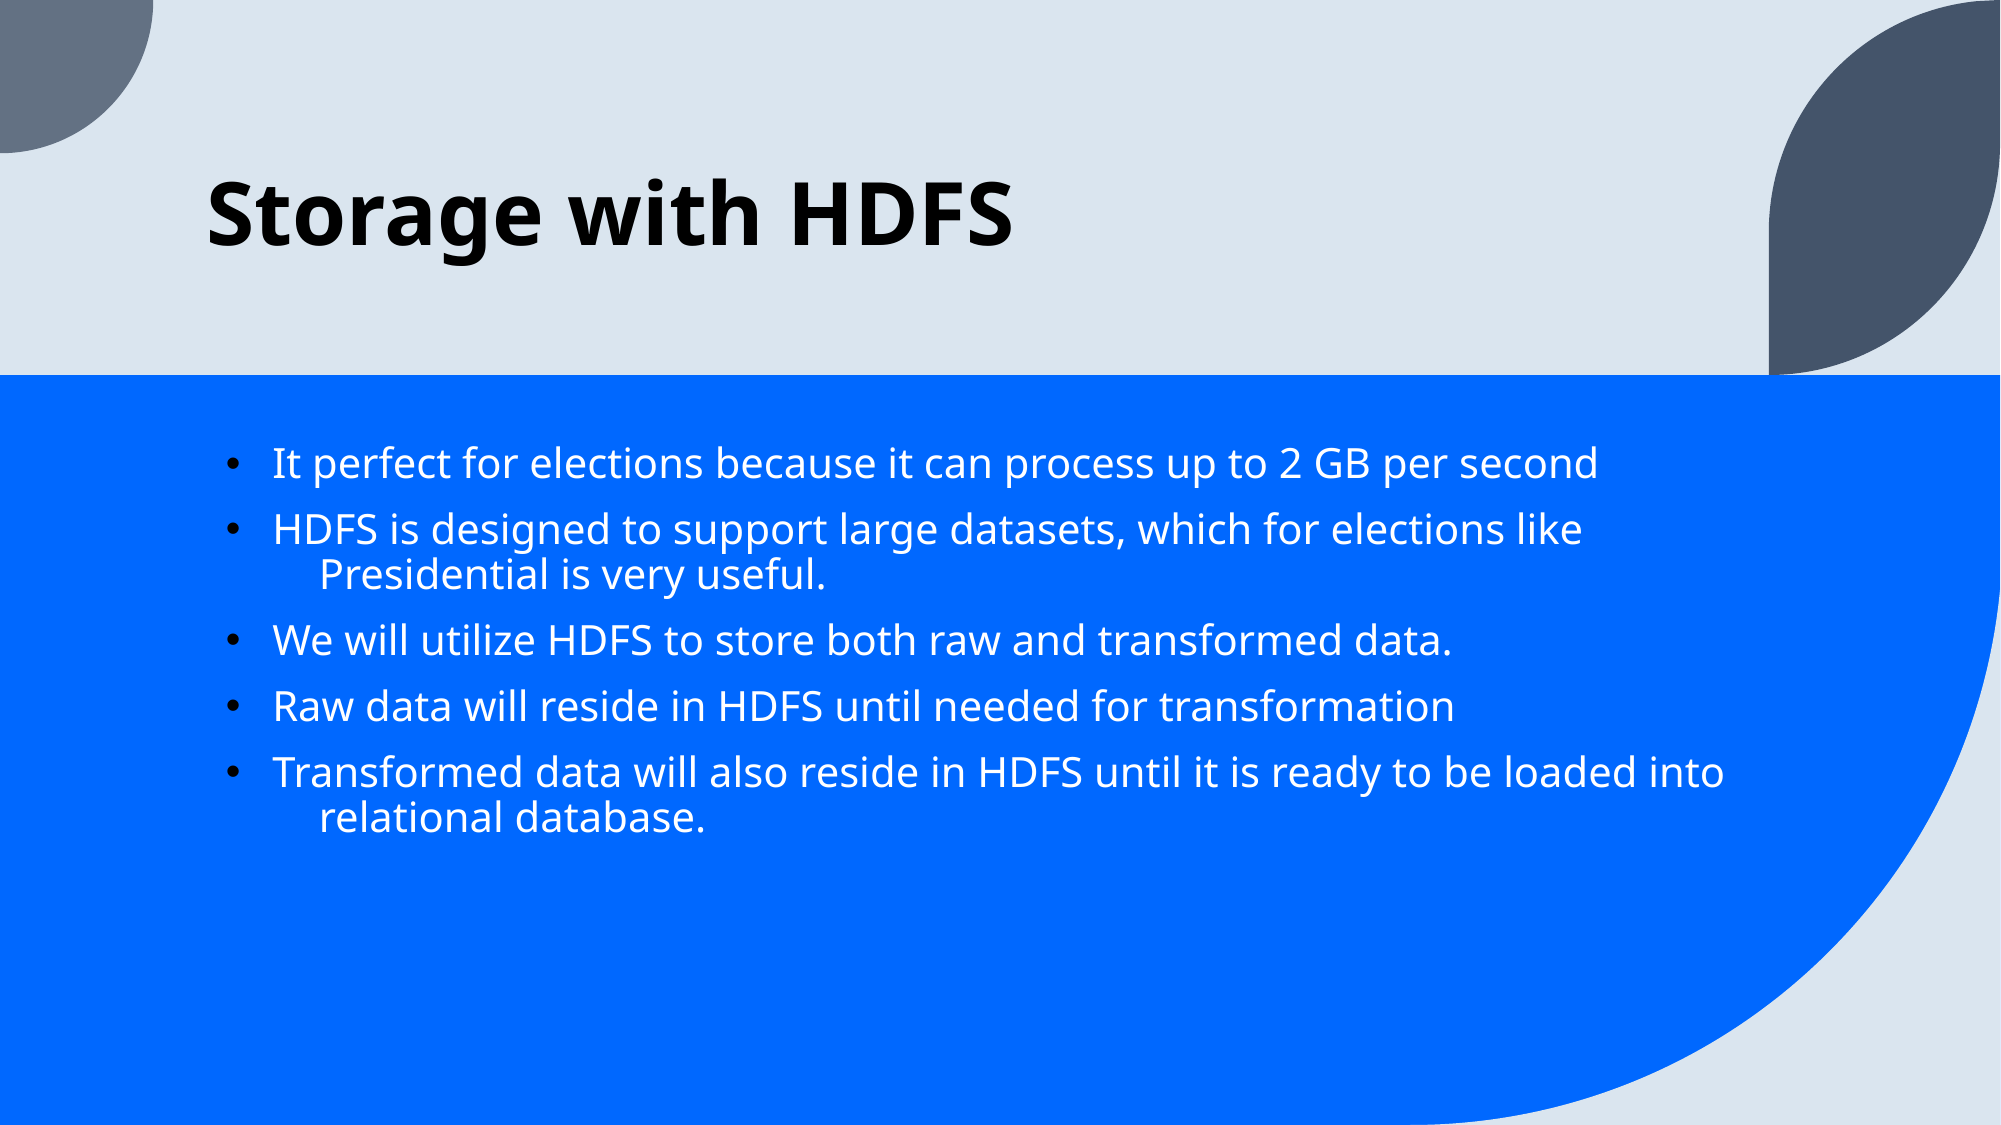

# Storage with HDFS
It perfect for elections because it can process up to 2 GB per second
HDFS is designed to support large datasets, which for elections like Presidential is very useful.
We will utilize HDFS to store both raw and transformed data.
Raw data will reside in HDFS until needed for transformation
Transformed data will also reside in HDFS until it is ready to be loaded into relational database.